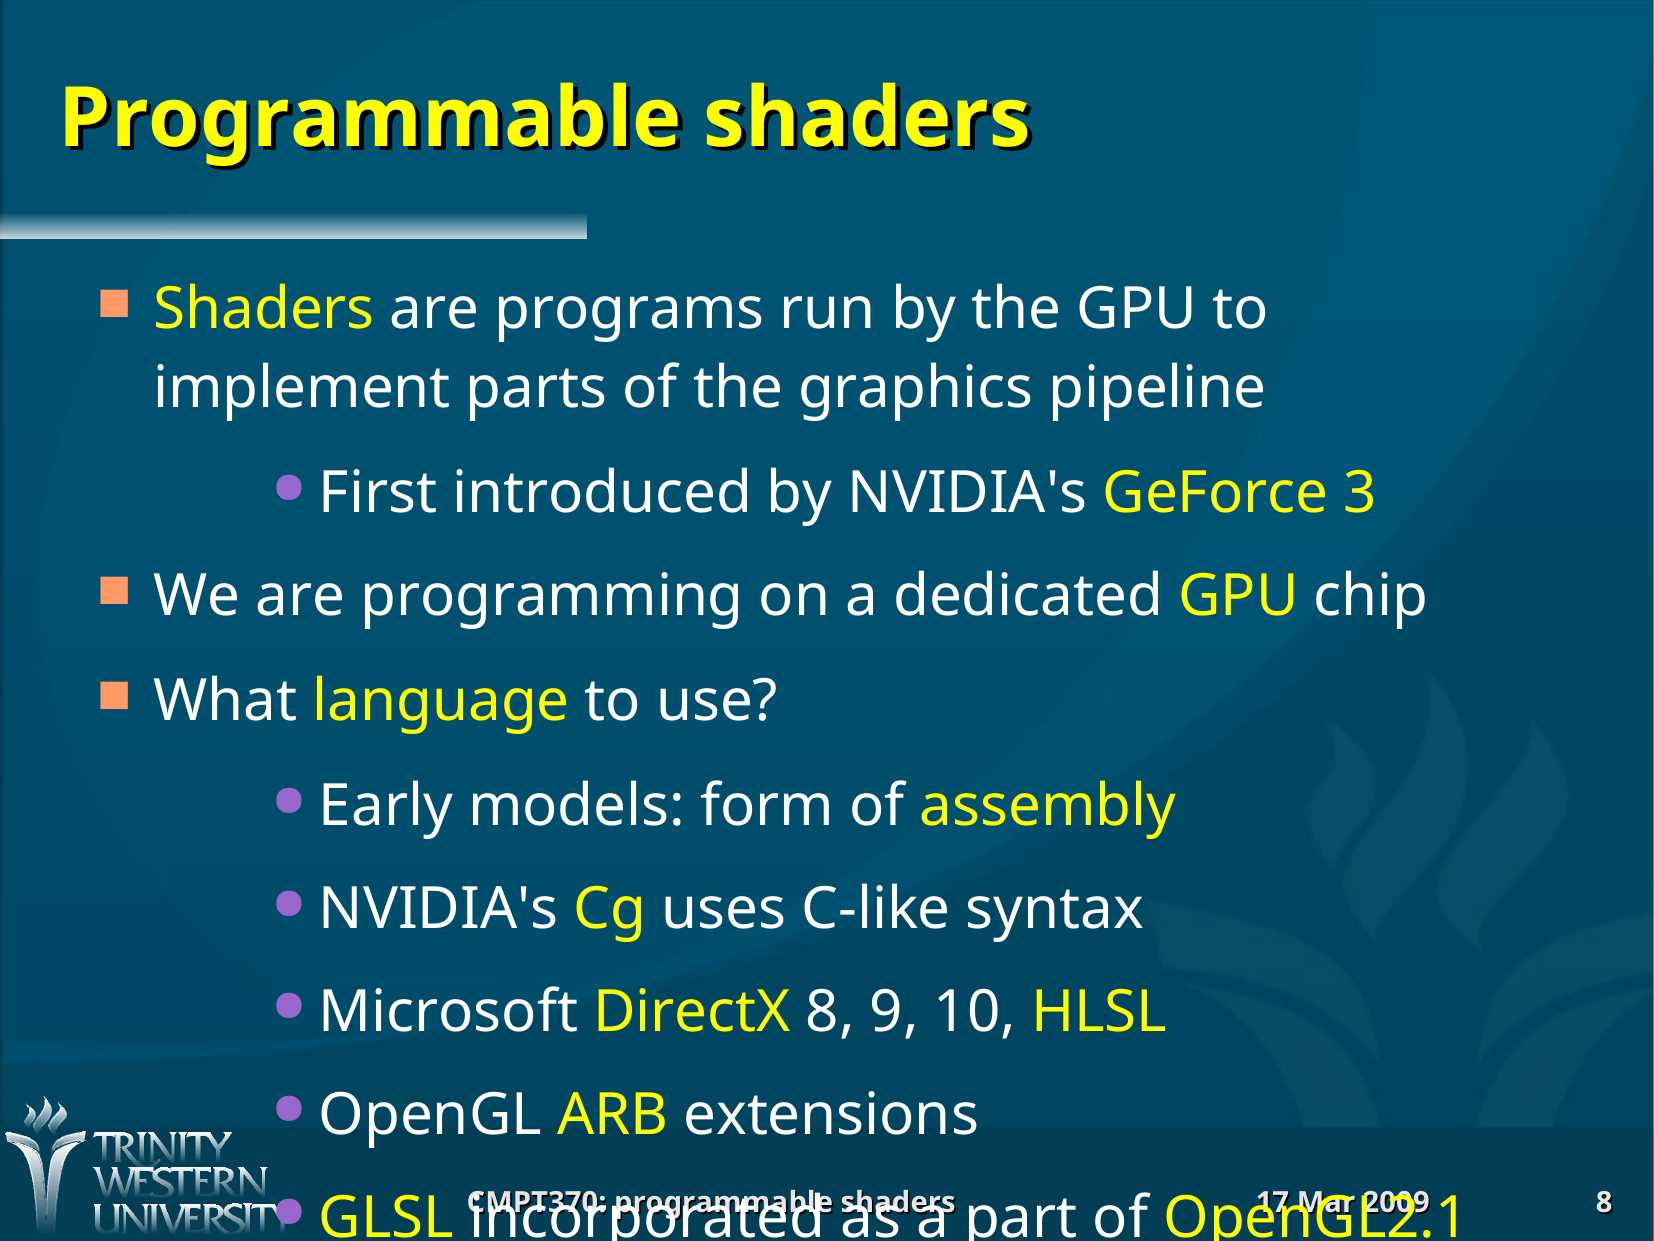

# Programmable shaders
Shaders are programs run by the GPU to implement parts of the graphics pipeline
First introduced by NVIDIA's GeForce 3
We are programming on a dedicated GPU chip
What language to use?
Early models: form of assembly
NVIDIA's Cg uses C-like syntax
Microsoft DirectX 8, 9, 10, HLSL
OpenGL ARB extensions
GLSL incorporated as a part of OpenGL2.1
CMPT370: programmable shaders
17 Mar 2009
8